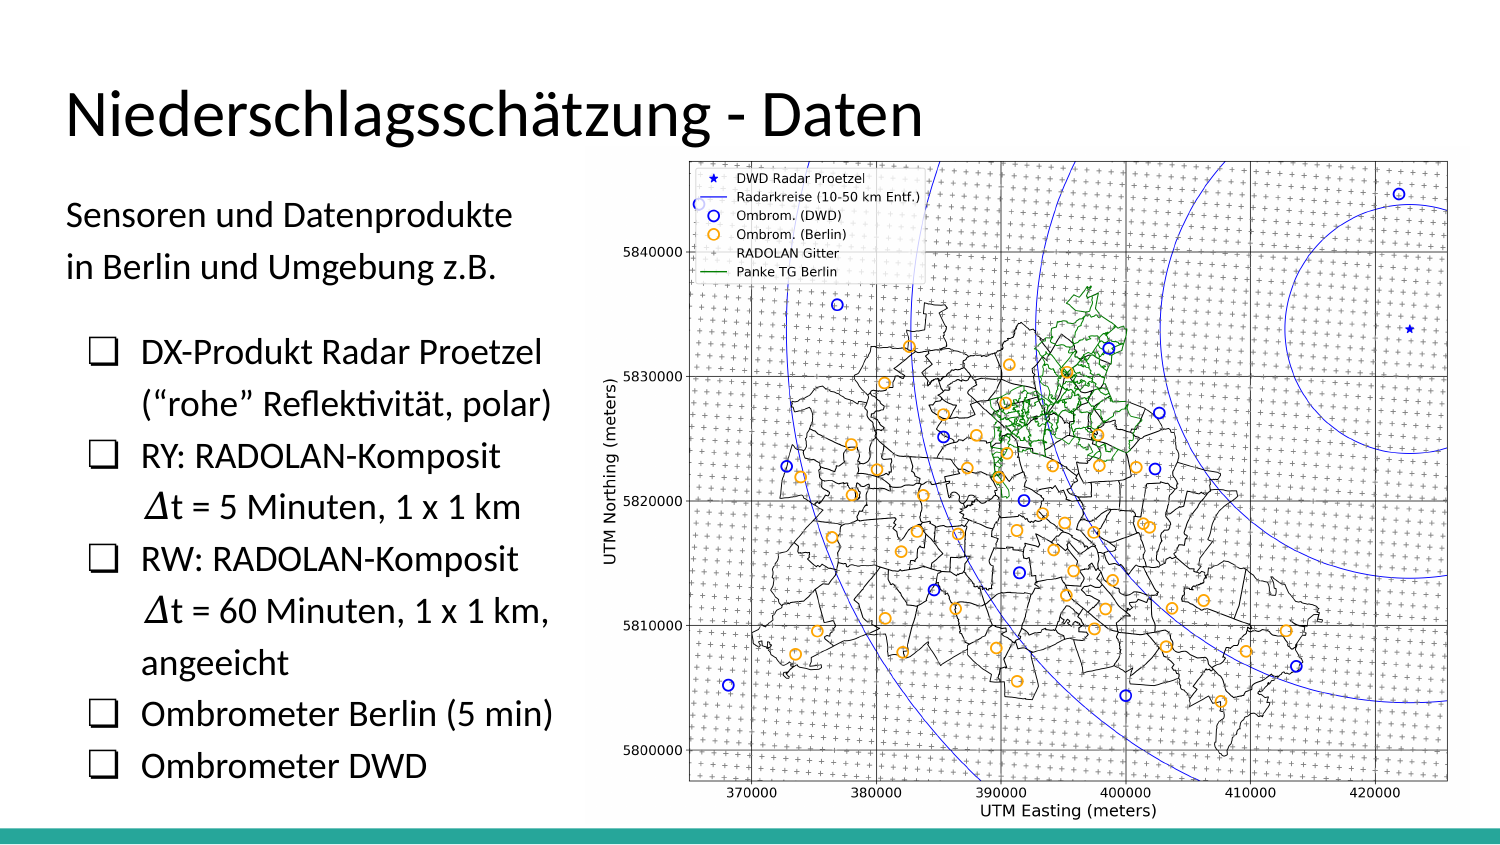

Niederschlagsschätzung - Daten
Sensoren und Datenprodukte
in Berlin und Umgebung z.B.
DX-Produkt Radar Proetzel
(“rohe” Reflektivität, polar)
RY: RADOLAN-Komposit
𝛥t = 5 Minuten, 1 x 1 km
RW: RADOLAN-Komposit
𝛥t = 60 Minuten, 1 x 1 km,
angeeicht
Ombrometer Berlin (5 min)
Ombrometer DWD